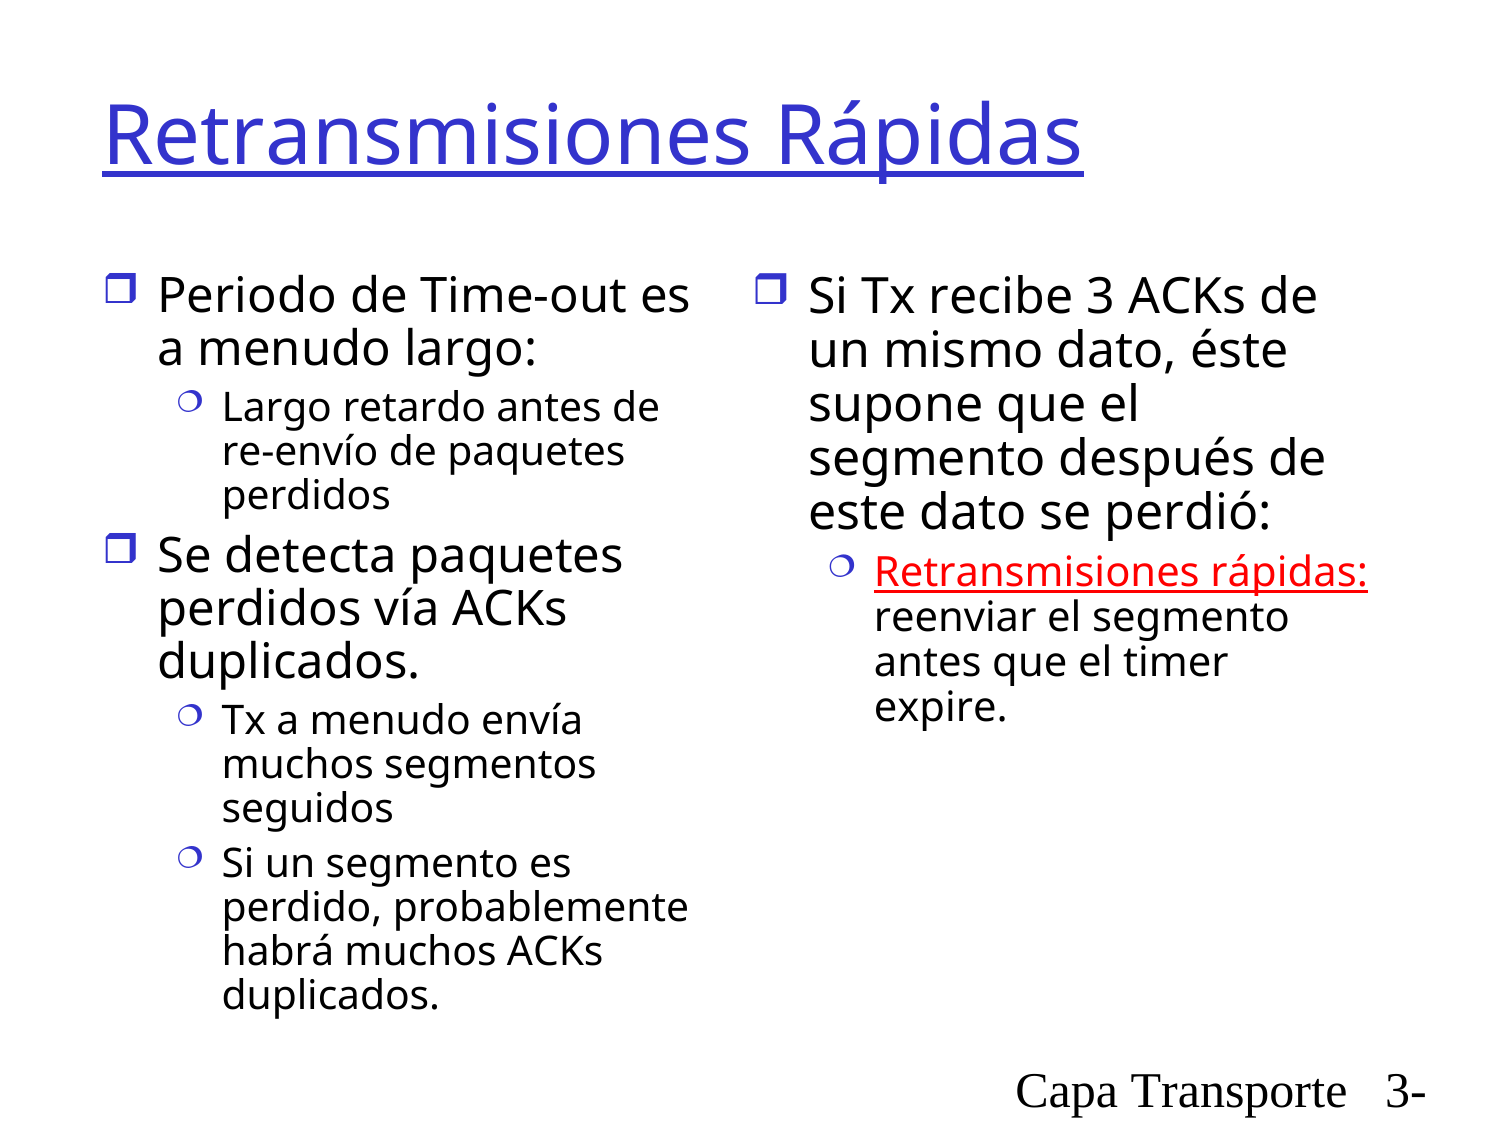

# Retransmisiones Rápidas
Periodo de Time-out es a menudo largo:
Largo retardo antes de re-envío de paquetes perdidos
Se detecta paquetes perdidos vía ACKs duplicados.
Tx a menudo envía muchos segmentos seguidos
Si un segmento es perdido, probablemente habrá muchos ACKs duplicados.
Si Tx recibe 3 ACKs de un mismo dato, éste supone que el segmento después de este dato se perdió:
Retransmisiones rápidas: reenviar el segmento antes que el timer expire.
16